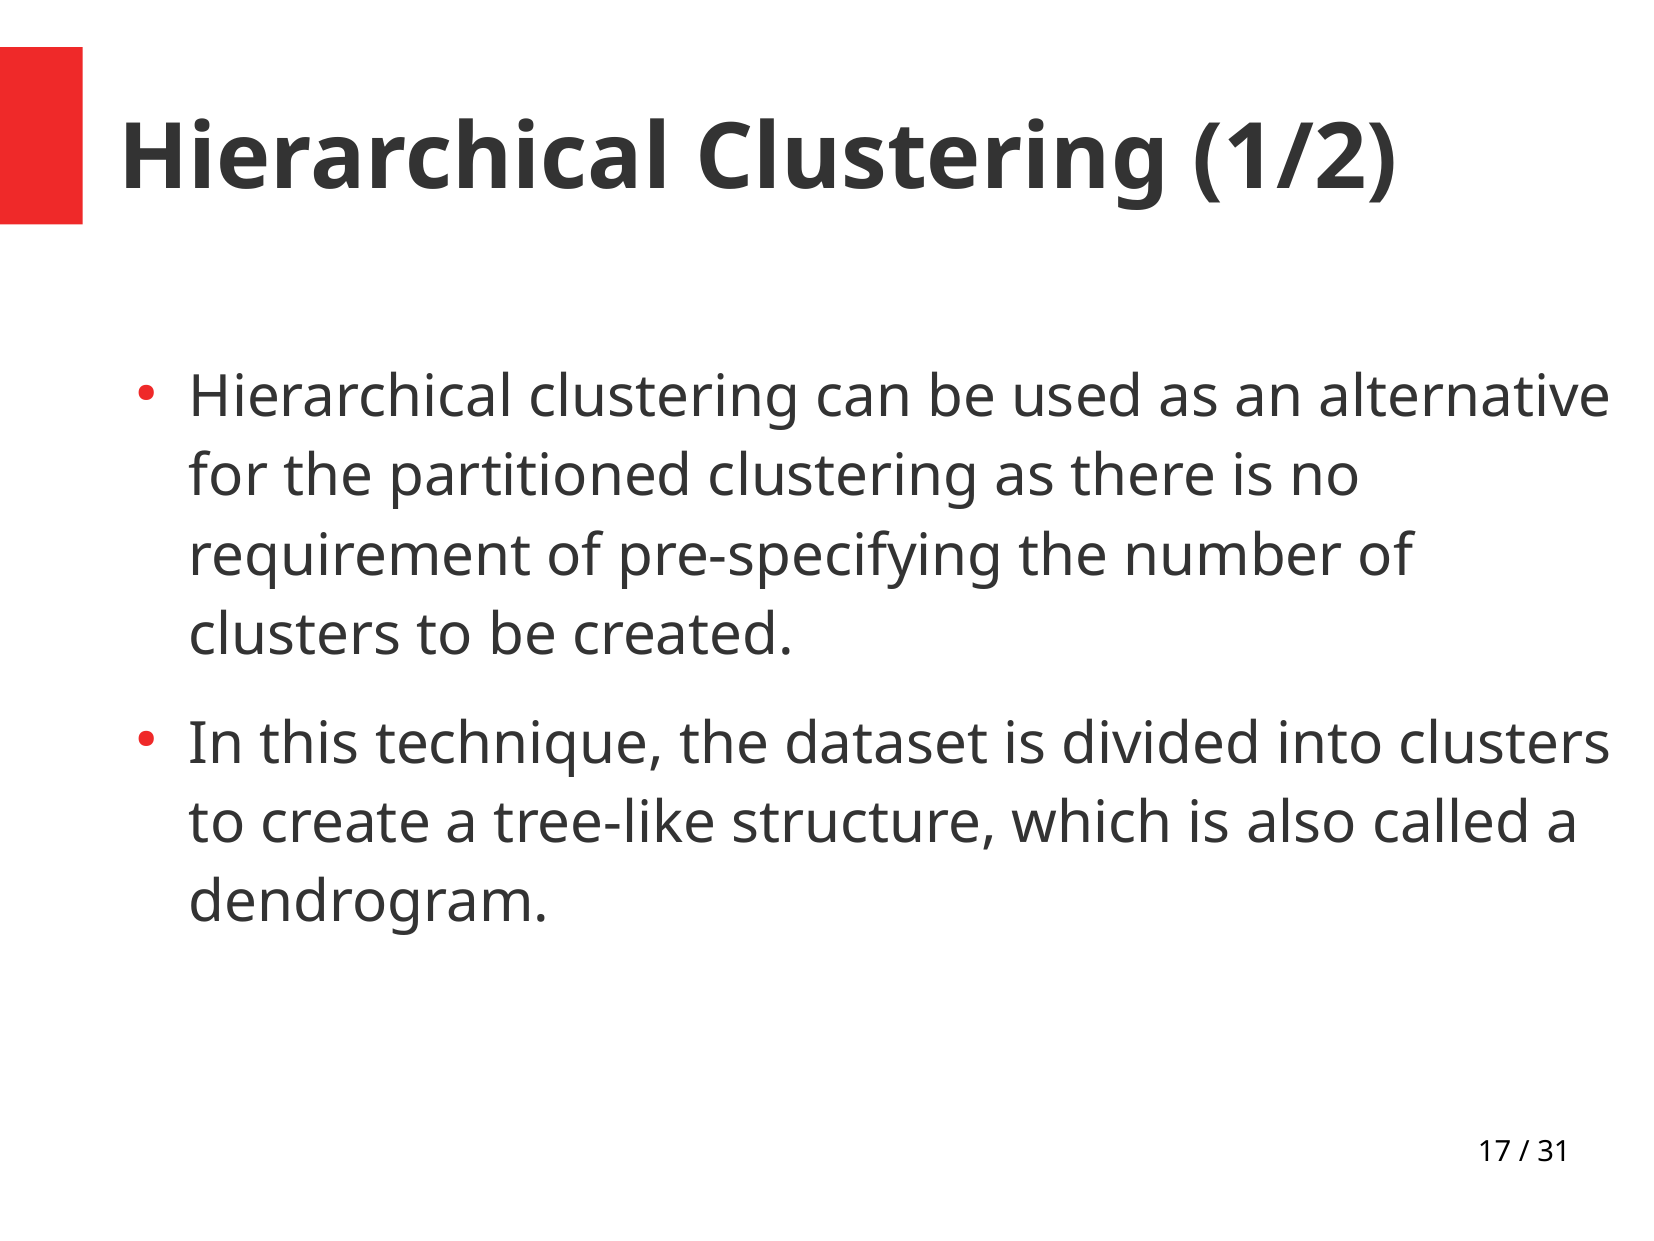

# Hierarchical Clustering (1/2)
Hierarchical clustering can be used as an alternative for the partitioned clustering as there is no requirement of pre-specifying the number of clusters to be created.
In this technique, the dataset is divided into clusters to create a tree-like structure, which is also called a dendrogram.
17